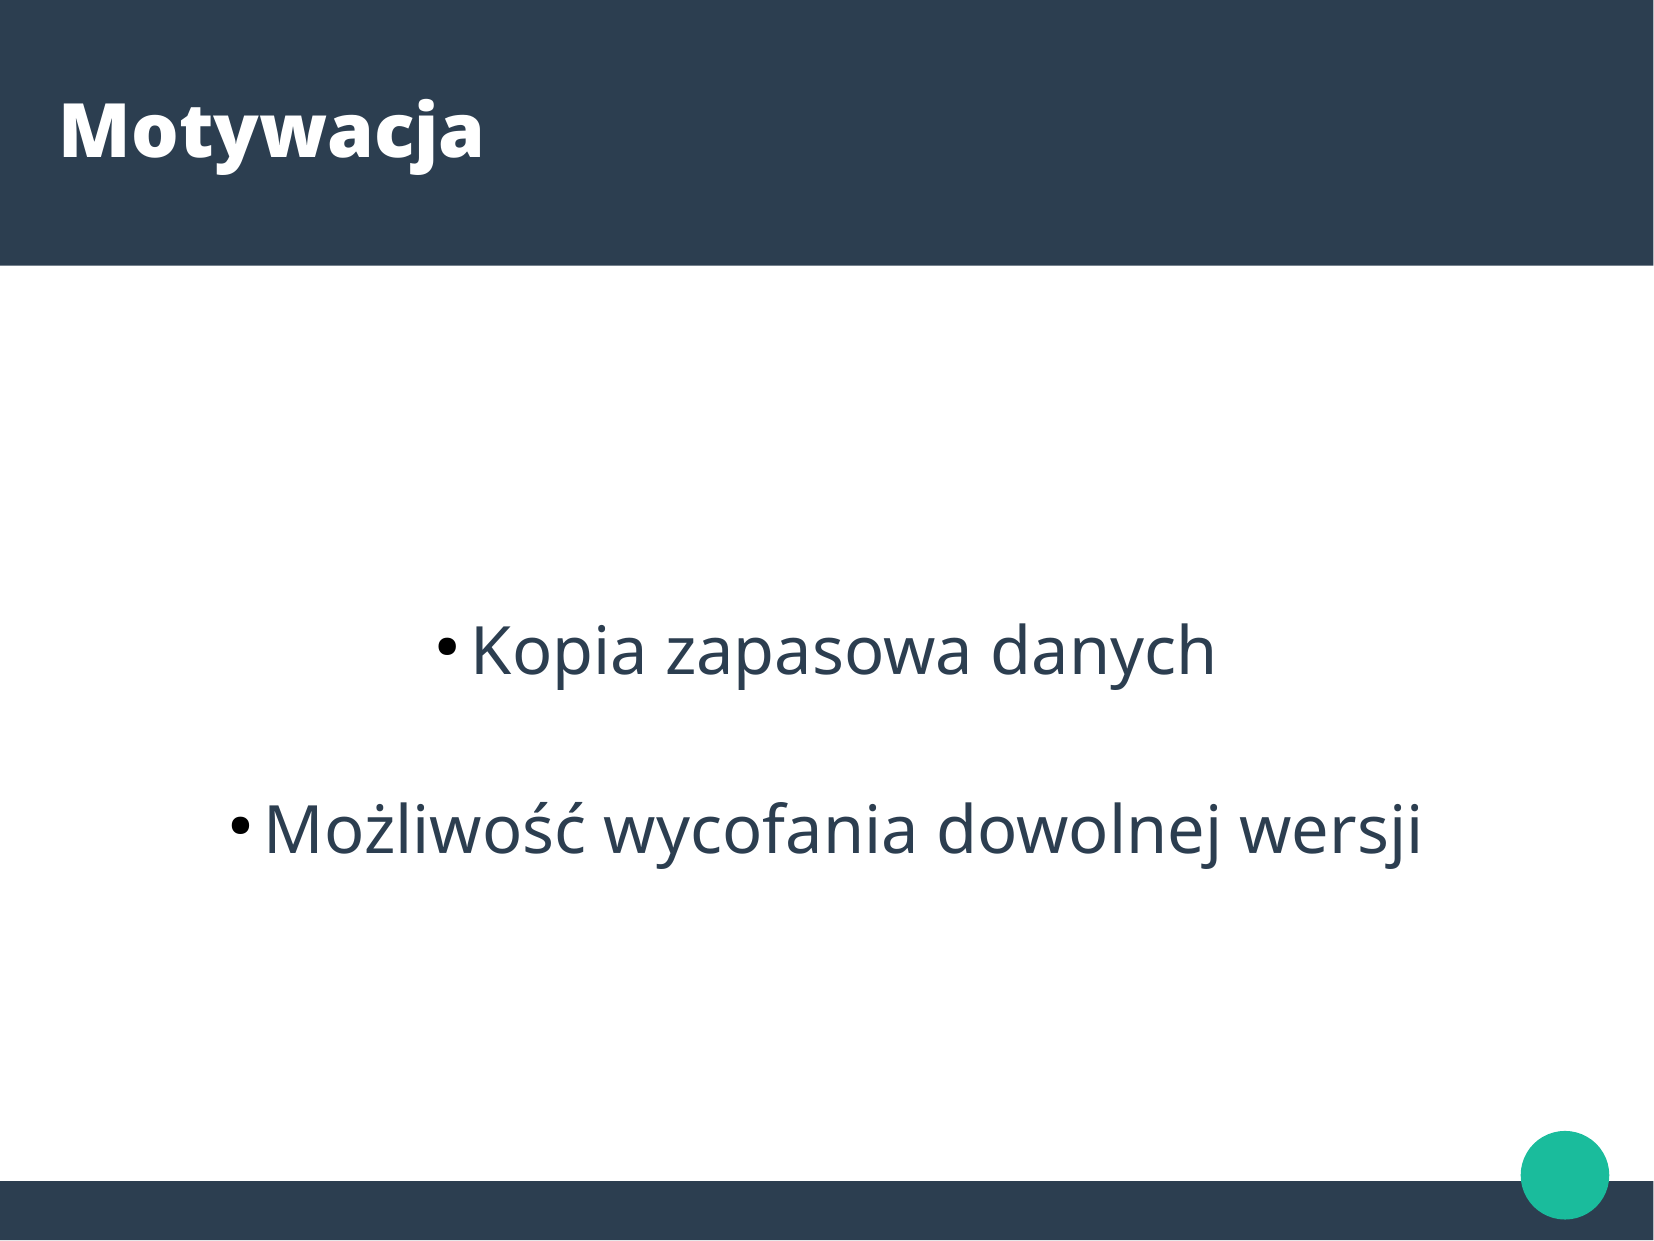

# Motywacja
Kopia zapasowa danych
Możliwość wycofania dowolnej wersji